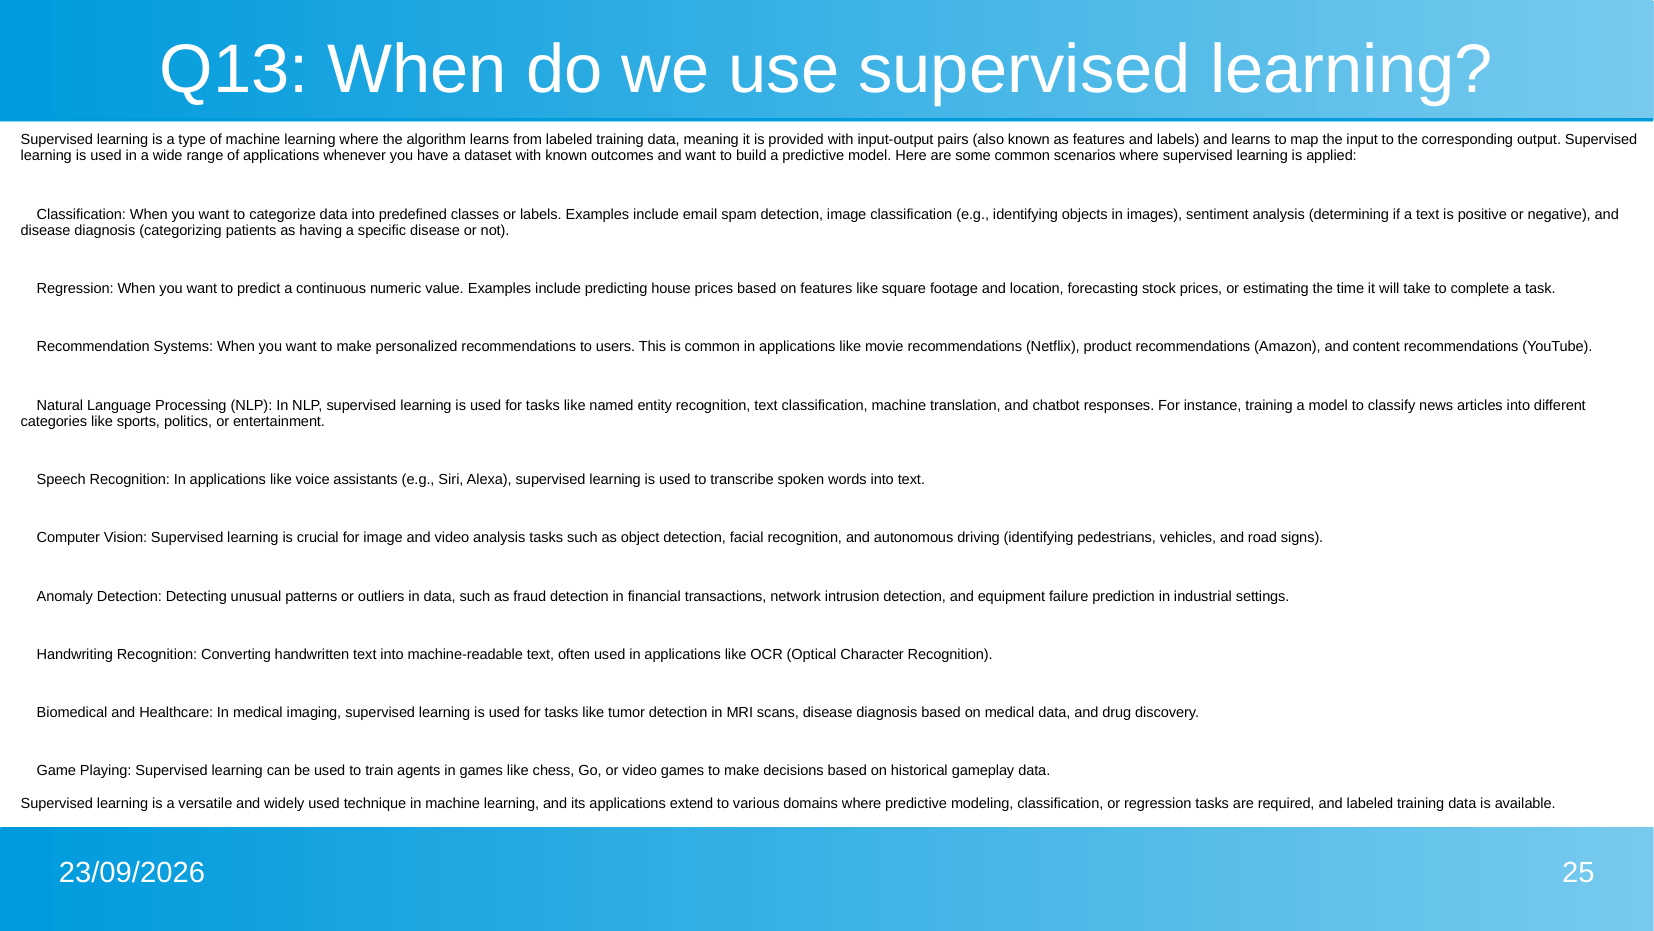

# Q13: When do we use supervised learning?
Supervised learning is a type of machine learning where the algorithm learns from labeled training data, meaning it is provided with input-output pairs (also known as features and labels) and learns to map the input to the corresponding output. Supervised learning is used in a wide range of applications whenever you have a dataset with known outcomes and want to build a predictive model. Here are some common scenarios where supervised learning is applied:
 Classification: When you want to categorize data into predefined classes or labels. Examples include email spam detection, image classification (e.g., identifying objects in images), sentiment analysis (determining if a text is positive or negative), and disease diagnosis (categorizing patients as having a specific disease or not).
 Regression: When you want to predict a continuous numeric value. Examples include predicting house prices based on features like square footage and location, forecasting stock prices, or estimating the time it will take to complete a task.
 Recommendation Systems: When you want to make personalized recommendations to users. This is common in applications like movie recommendations (Netflix), product recommendations (Amazon), and content recommendations (YouTube).
 Natural Language Processing (NLP): In NLP, supervised learning is used for tasks like named entity recognition, text classification, machine translation, and chatbot responses. For instance, training a model to classify news articles into different categories like sports, politics, or entertainment.
 Speech Recognition: In applications like voice assistants (e.g., Siri, Alexa), supervised learning is used to transcribe spoken words into text.
 Computer Vision: Supervised learning is crucial for image and video analysis tasks such as object detection, facial recognition, and autonomous driving (identifying pedestrians, vehicles, and road signs).
 Anomaly Detection: Detecting unusual patterns or outliers in data, such as fraud detection in financial transactions, network intrusion detection, and equipment failure prediction in industrial settings.
 Handwriting Recognition: Converting handwritten text into machine-readable text, often used in applications like OCR (Optical Character Recognition).
 Biomedical and Healthcare: In medical imaging, supervised learning is used for tasks like tumor detection in MRI scans, disease diagnosis based on medical data, and drug discovery.
 Game Playing: Supervised learning can be used to train agents in games like chess, Go, or video games to make decisions based on historical gameplay data.
Supervised learning is a versatile and widely used technique in machine learning, and its applications extend to various domains where predictive modeling, classification, or regression tasks are required, and labeled training data is available.
25